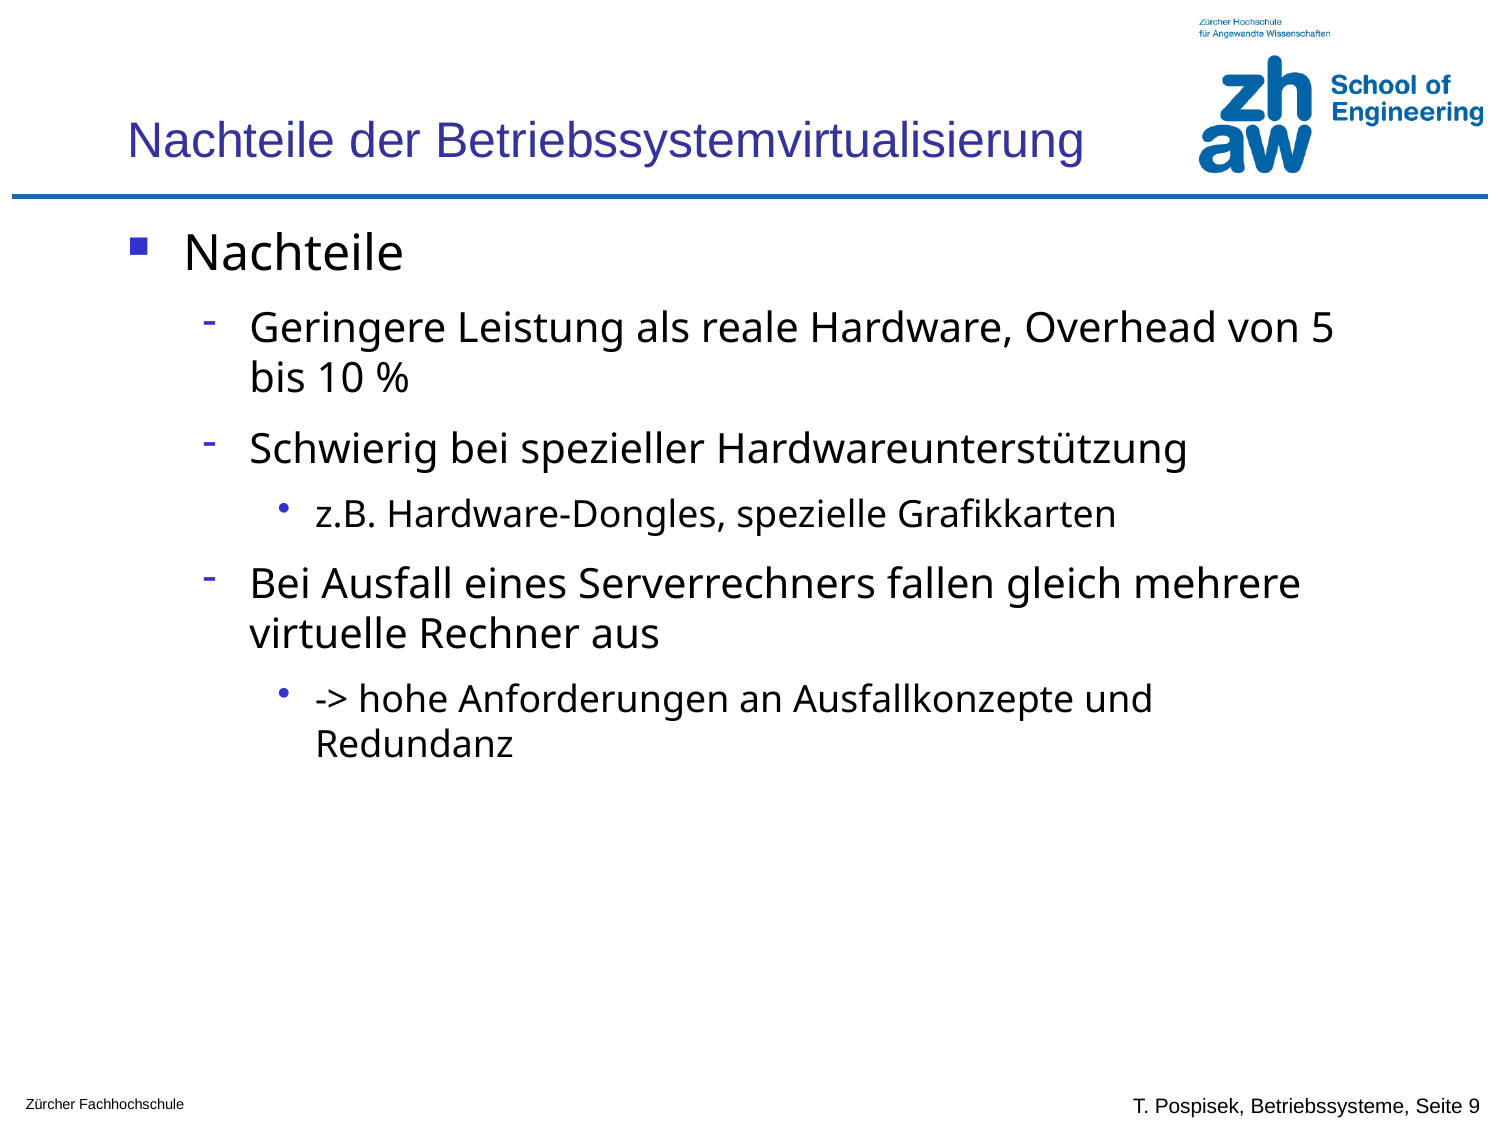

# Nachteile der Betriebssystemvirtualisierung
Nachteile
Geringere Leistung als reale Hardware, Overhead von 5 bis 10 %
Schwierig bei spezieller Hardwareunterstützung
z.B. Hardware-Dongles, spezielle Grafikkarten
Bei Ausfall eines Serverrechners fallen gleich mehrere virtuelle Rechner aus
-> hohe Anforderungen an Ausfallkonzepte und Redundanz